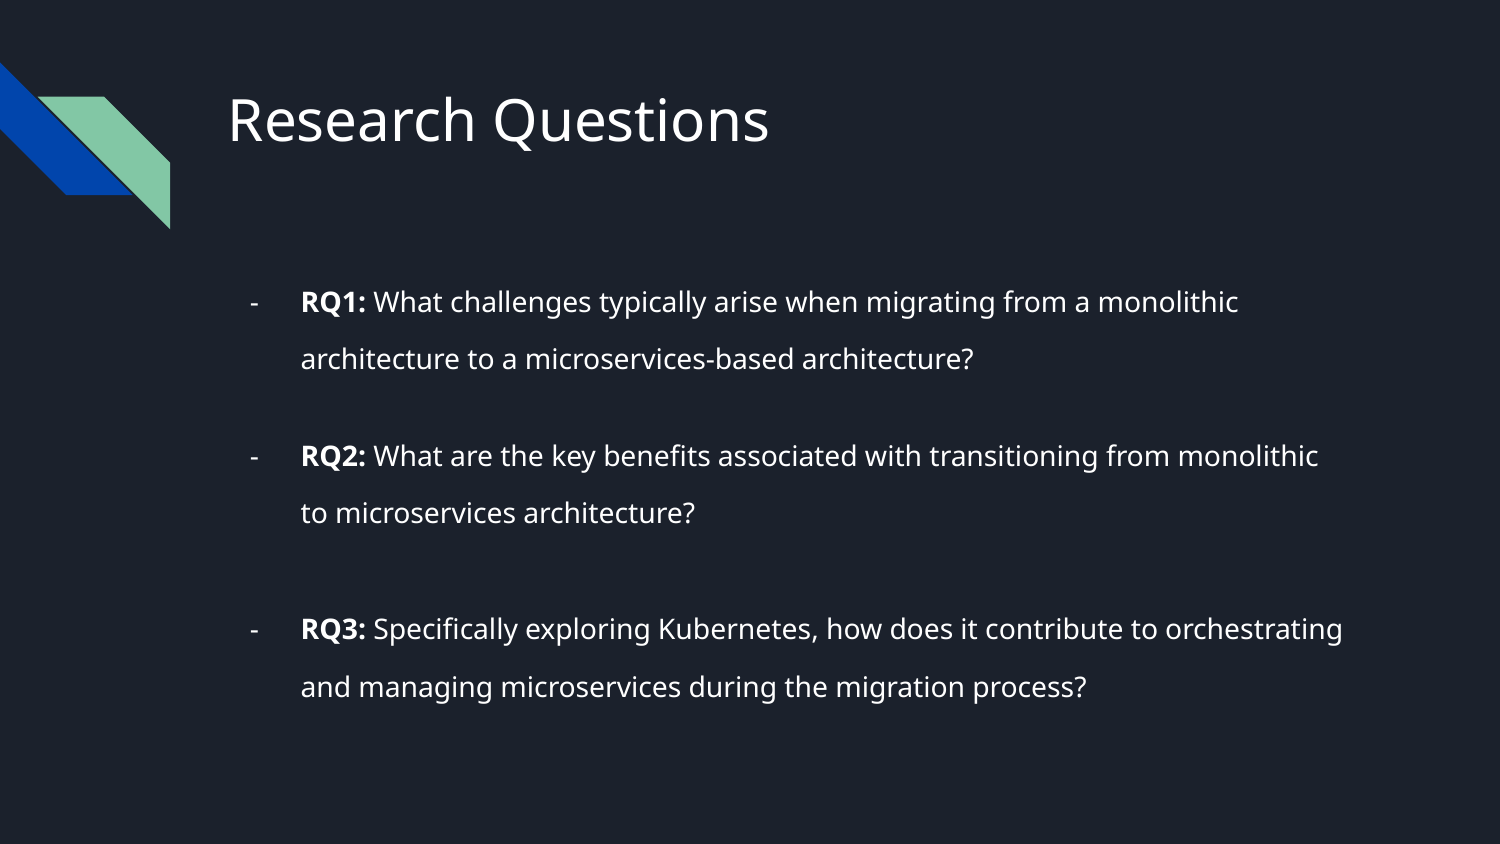

# Research Questions
RQ1: What challenges typically arise when migrating from a monolithic architecture to a microservices-based architecture?
RQ2: What are the key benefits associated with transitioning from monolithic to microservices architecture?
RQ3: Specifically exploring Kubernetes, how does it contribute to orchestrating and managing microservices during the migration process?